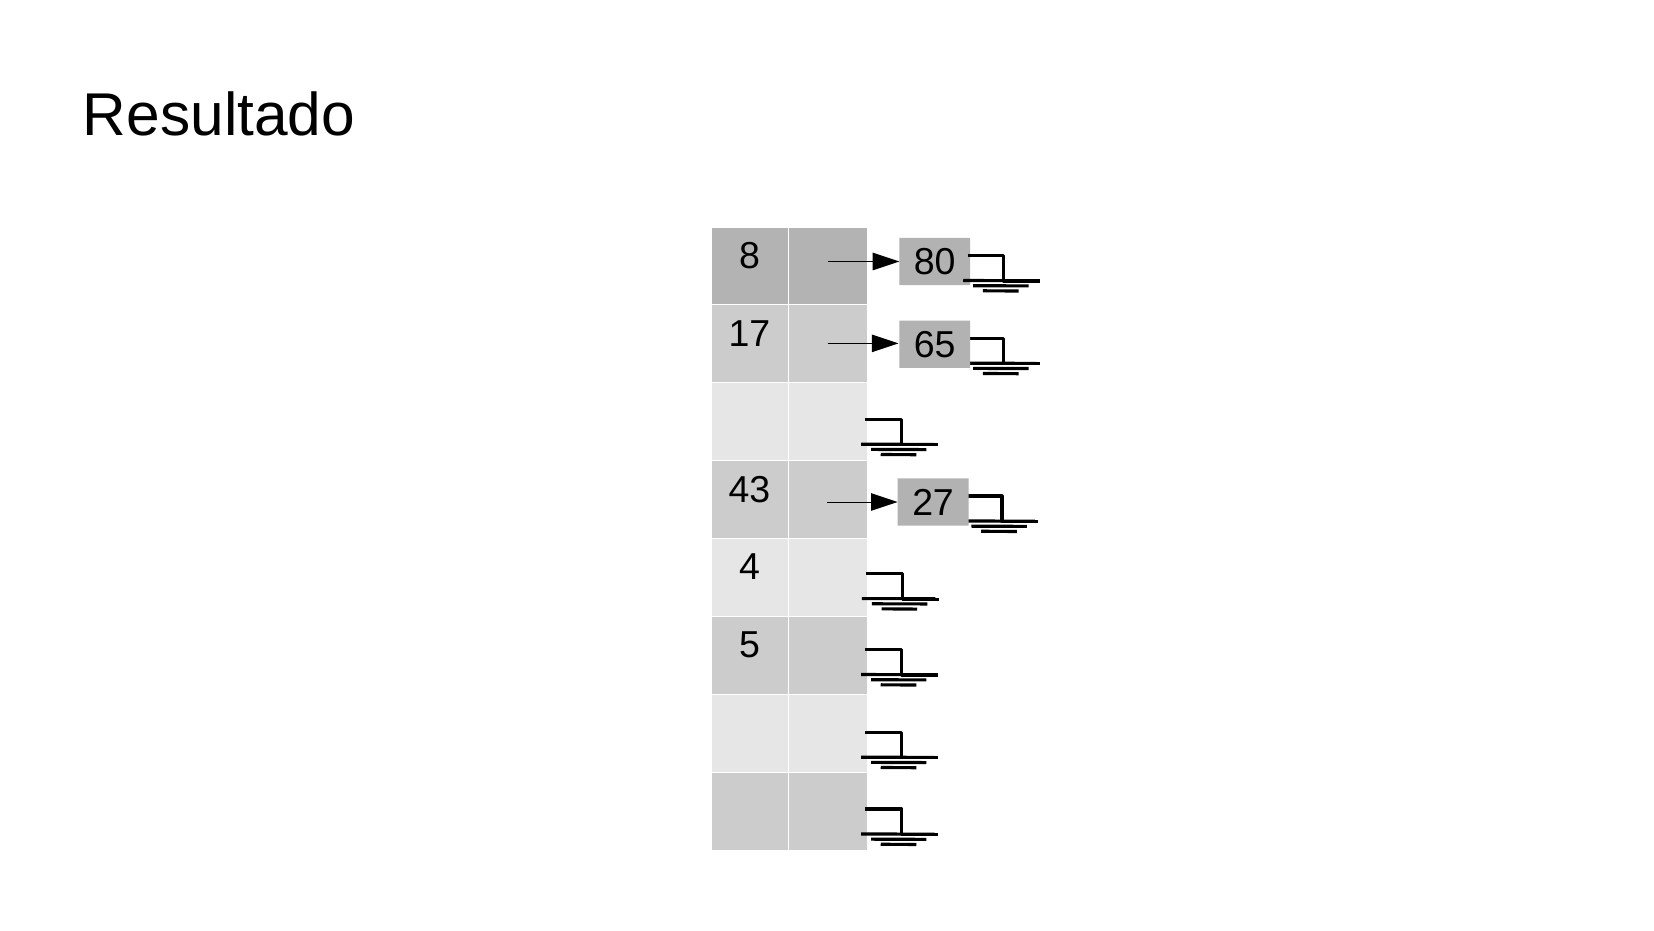

# Resultado
| 8 | |
| --- | --- |
| 17 | |
| | |
| 43 | |
| 4 | |
| 5 | |
| | |
| | |
80
65
27